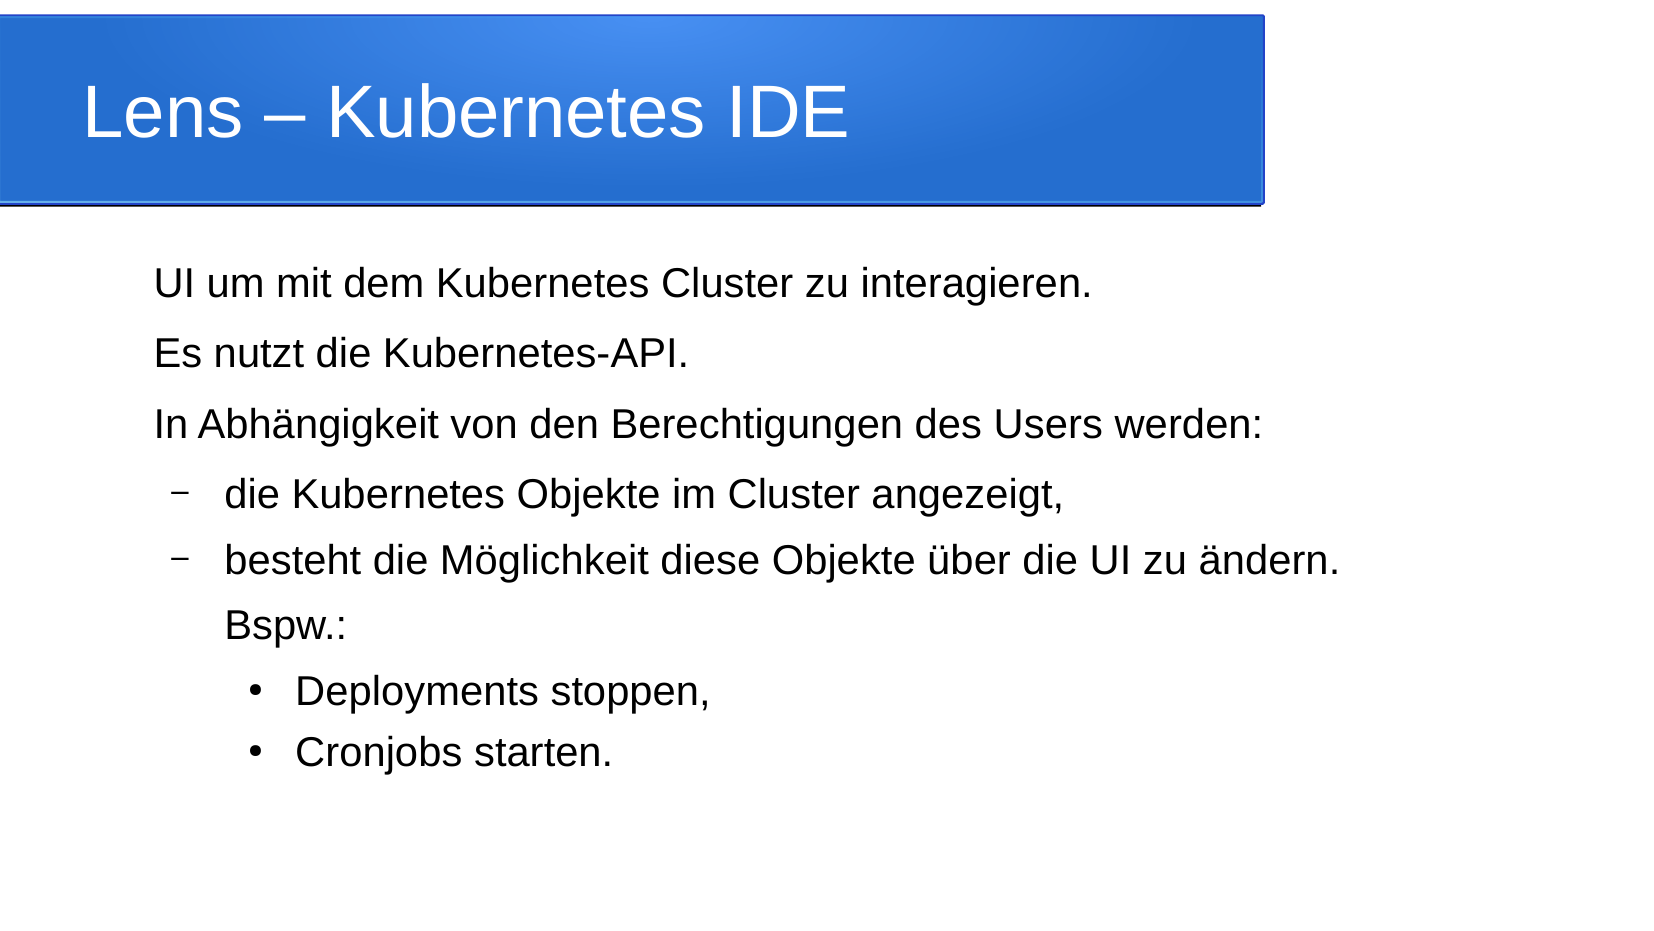

# Lens – Kubernetes IDE
UI um mit dem Kubernetes Cluster zu interagieren.
Es nutzt die Kubernetes-API.
In Abhängigkeit von den Berechtigungen des Users werden:
die Kubernetes Objekte im Cluster angezeigt,
besteht die Möglichkeit diese Objekte über die UI zu ändern.
Bspw.:
Deployments stoppen,
Cronjobs starten.